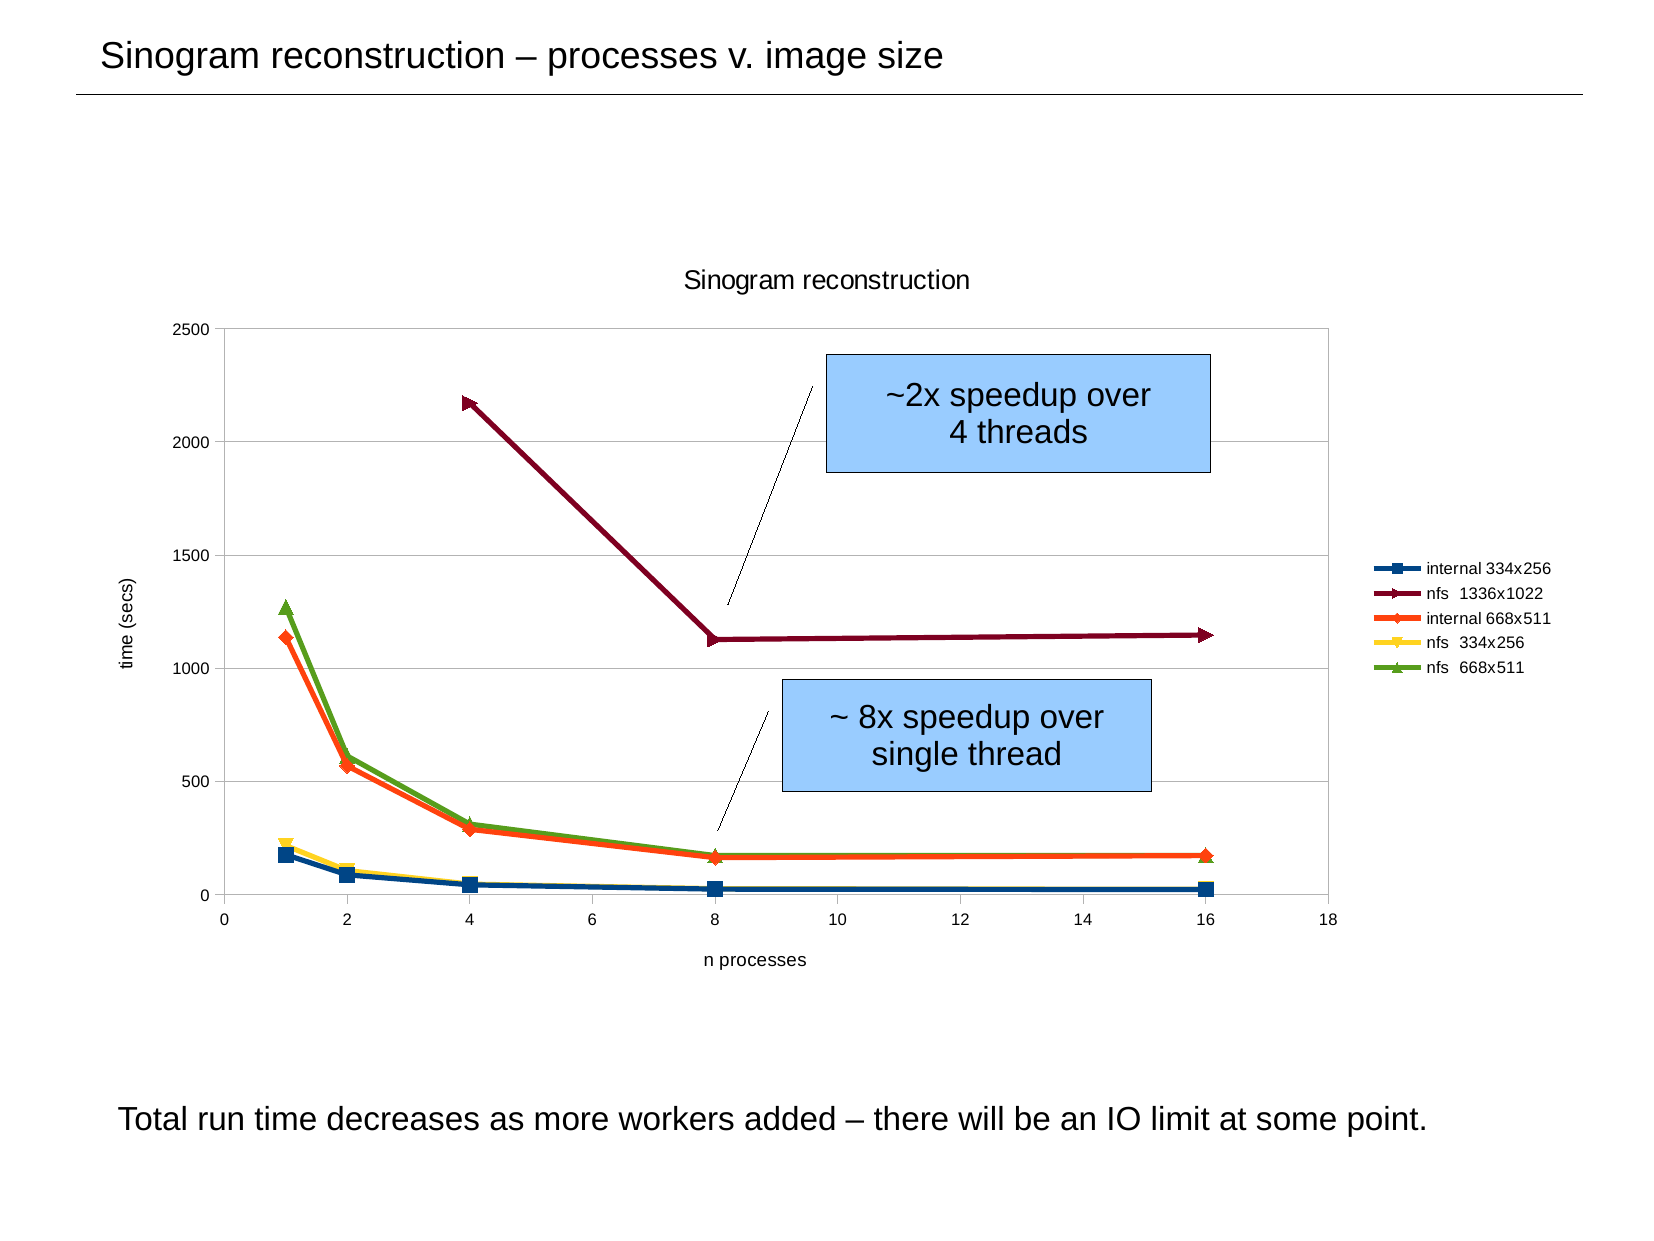

Sinogram reconstruction – processes v. image size
### Chart: Sinogram reconstruction
| Category | internal 334x256 | nfs 1336x1022 | internal 668x511 | nfs 334x256 | nfs 668x511 |
|---|---|---|---|---|---|~2x speedup over
4 threads
~ 8x speedup over
single thread
Total run time decreases as more workers added – there will be an IO limit at some point.